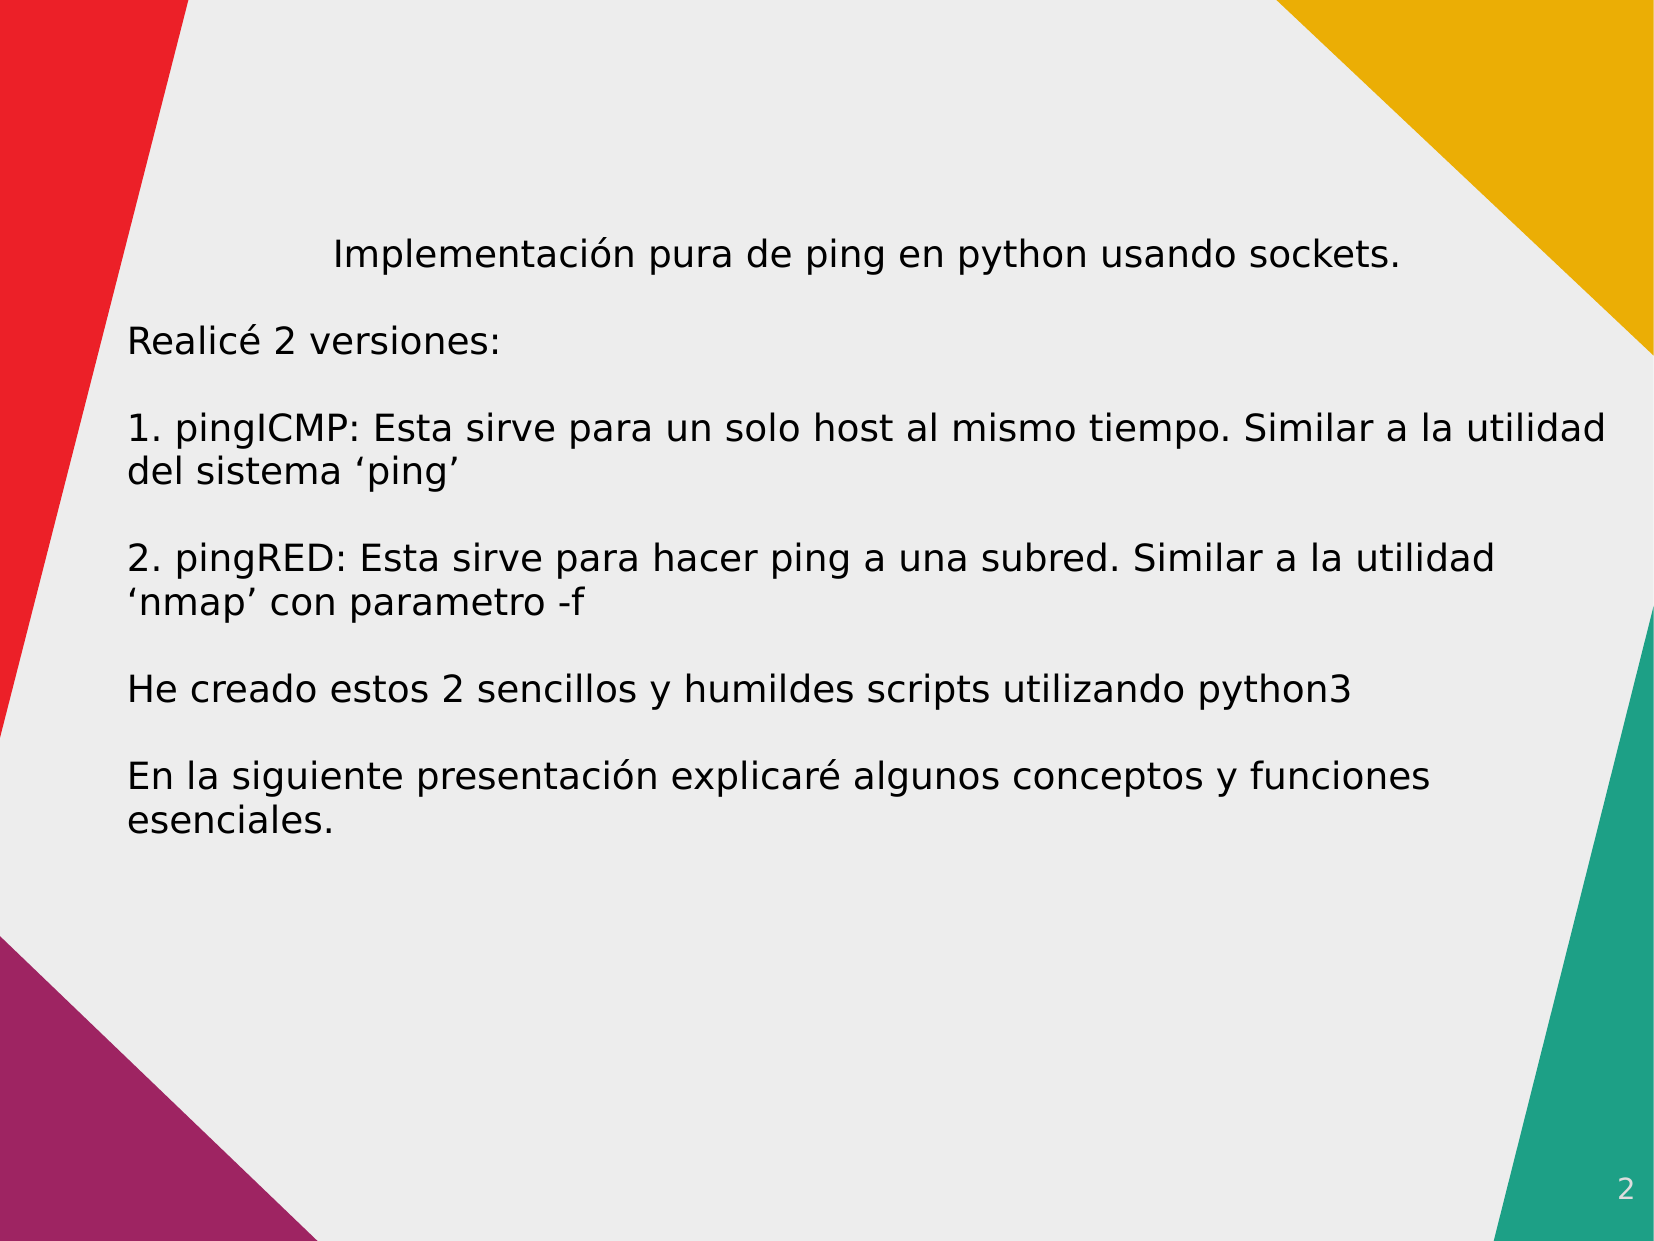

Implementación pura de ping en python usando sockets.
Realicé 2 versiones:
1. pingICMP: Esta sirve para un solo host al mismo tiempo. Similar a la utilidad del sistema ‘ping’
2. pingRED: Esta sirve para hacer ping a una subred. Similar a la utilidad ‘nmap’ con parametro -f
He creado estos 2 sencillos y humildes scripts utilizando python3
En la siguiente presentación explicaré algunos conceptos y funciones esenciales.
2